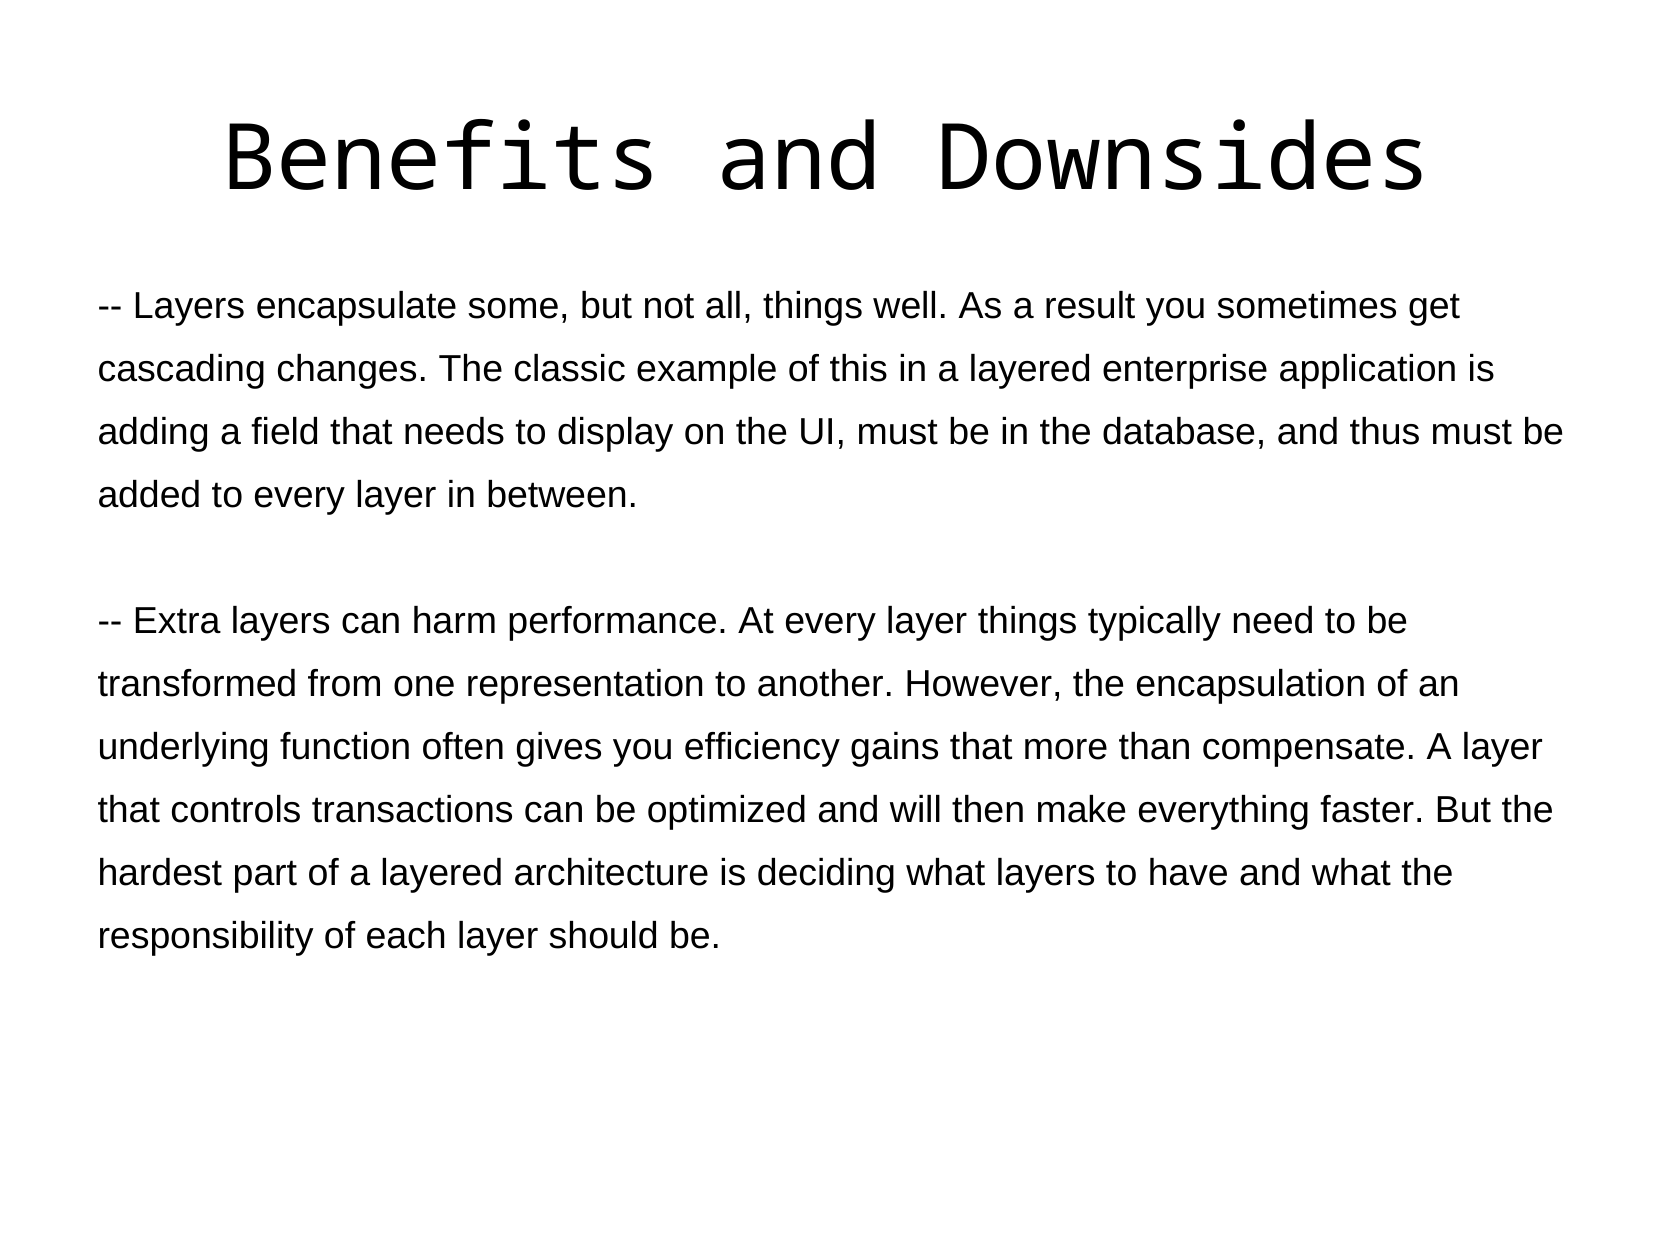

# Benefits and Downsides
-- Layers encapsulate some, but not all, things well. As a result you sometimes get cascading changes. The classic example of this in a layered enterprise application is adding a field that needs to display on the UI, must be in the database, and thus must be added to every layer in between.
-- Extra layers can harm performance. At every layer things typically need to be transformed from one representation to another. However, the encapsulation of an underlying function often gives you efficiency gains that more than compensate. A layer that controls transactions can be optimized and will then make everything faster. But the hardest part of a layered architecture is deciding what layers to have and what the responsibility of each layer should be.